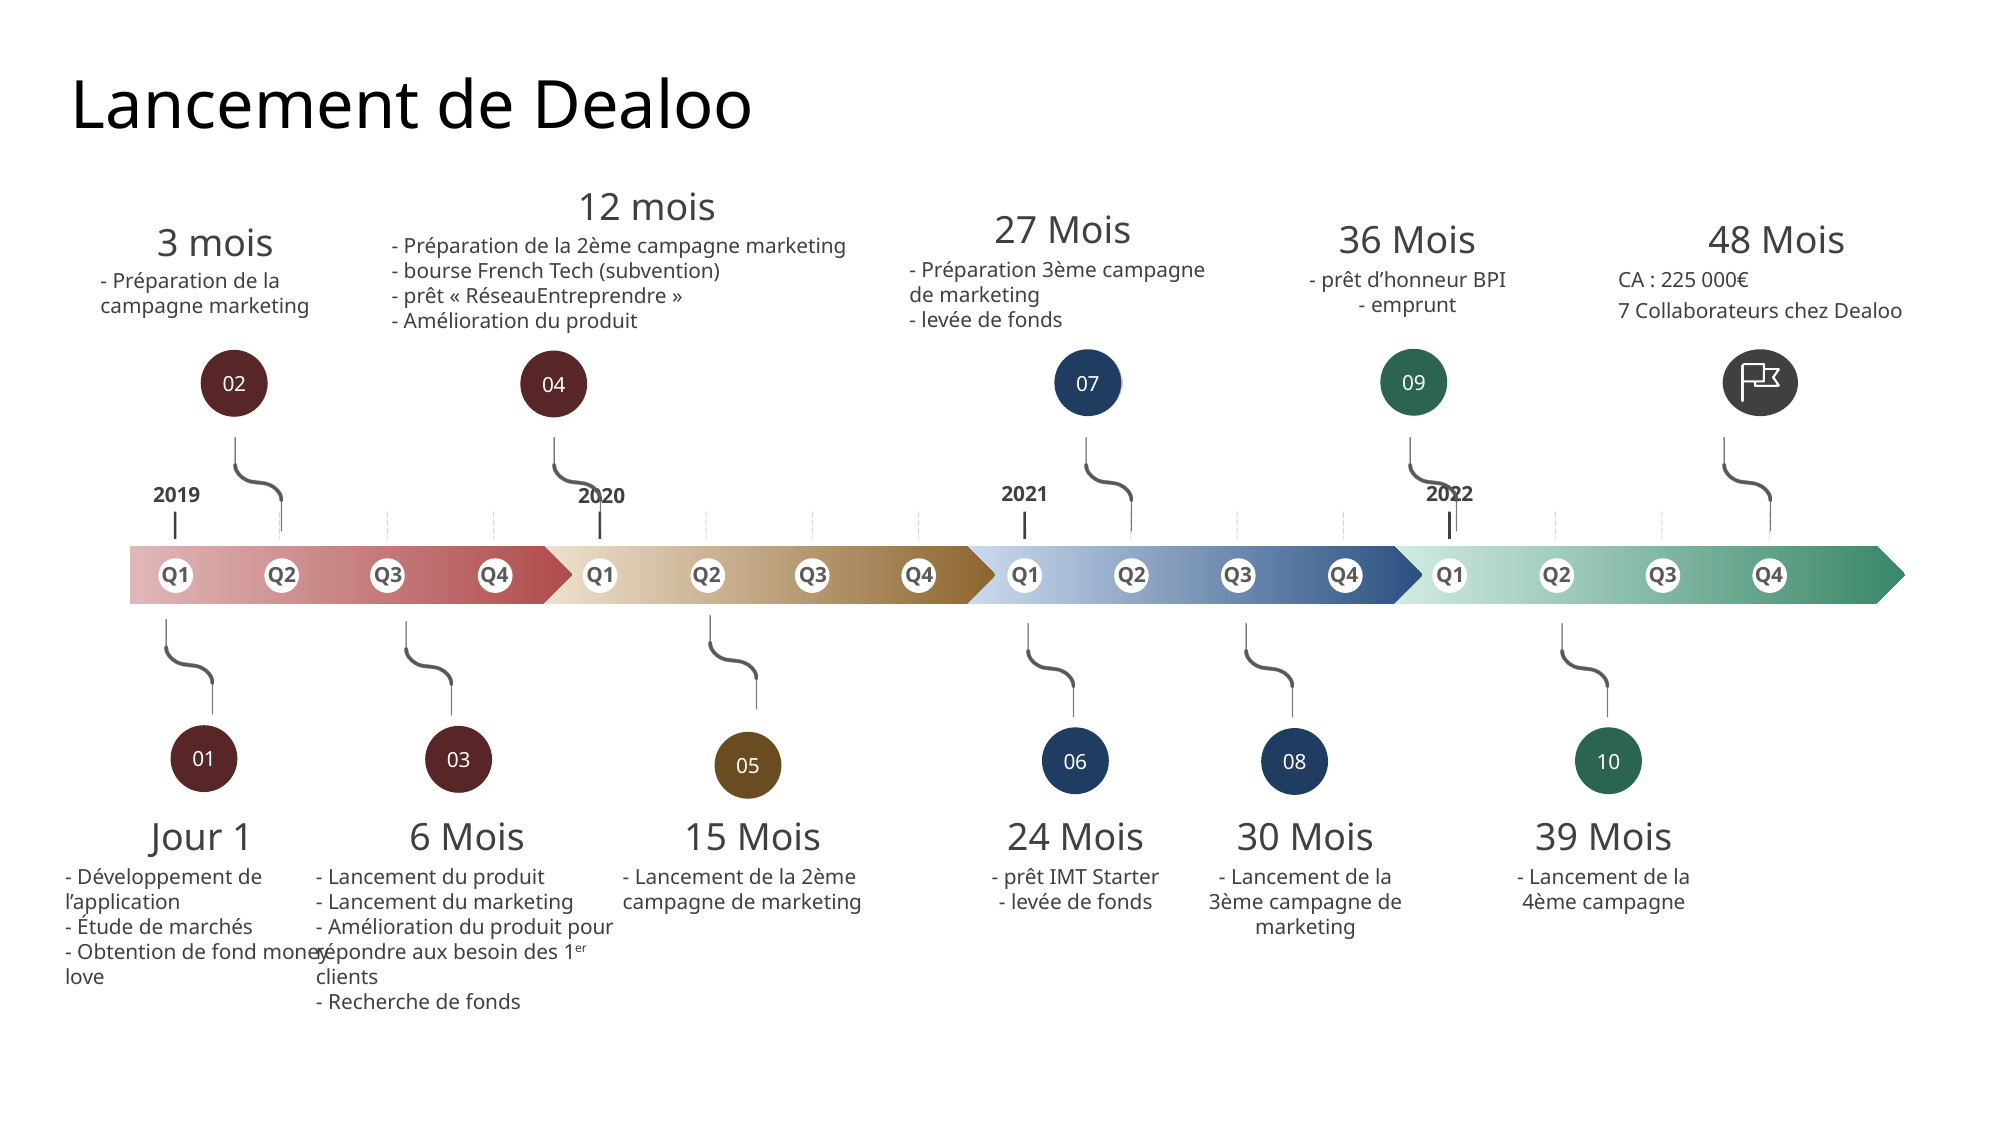

# Lancement de Dealoo
12 mois
- Préparation de la 2ème campagne marketing
- bourse French Tech (subvention)
- prêt « RéseauEntreprendre »
- Amélioration du produit
27 Mois
- Préparation 3ème campagne de marketing
- levée de fonds
36 Mois
- prêt d’honneur BPI
- emprunt
48 Mois
CA : 225 000€
7 Collaborateurs chez Dealoo
3 mois
- Préparation de la campagne marketing
09
07
02
04
2021
2022
2019
2020
Q1
Q2
Q3
Q4
Q1
Q2
Q3
Q4
Q1
Q2
Q3
Q4
Q1
Q2
Q3
Q4
01
03
06
10
08
05
15 Mois
- Lancement de la 2ème campagne de marketing
30 Mois
- Lancement de la 3ème campagne de marketing
Jour 1
- Développement de l’application
- Étude de marchés
- Obtention de fond money love
6 Mois
- Lancement du produit
- Lancement du marketing
- Amélioration du produit pour répondre aux besoin des 1er clients
- Recherche de fonds
24 Mois
- prêt IMT Starter
- levée de fonds
39 Mois
- Lancement de la 4ème campagne